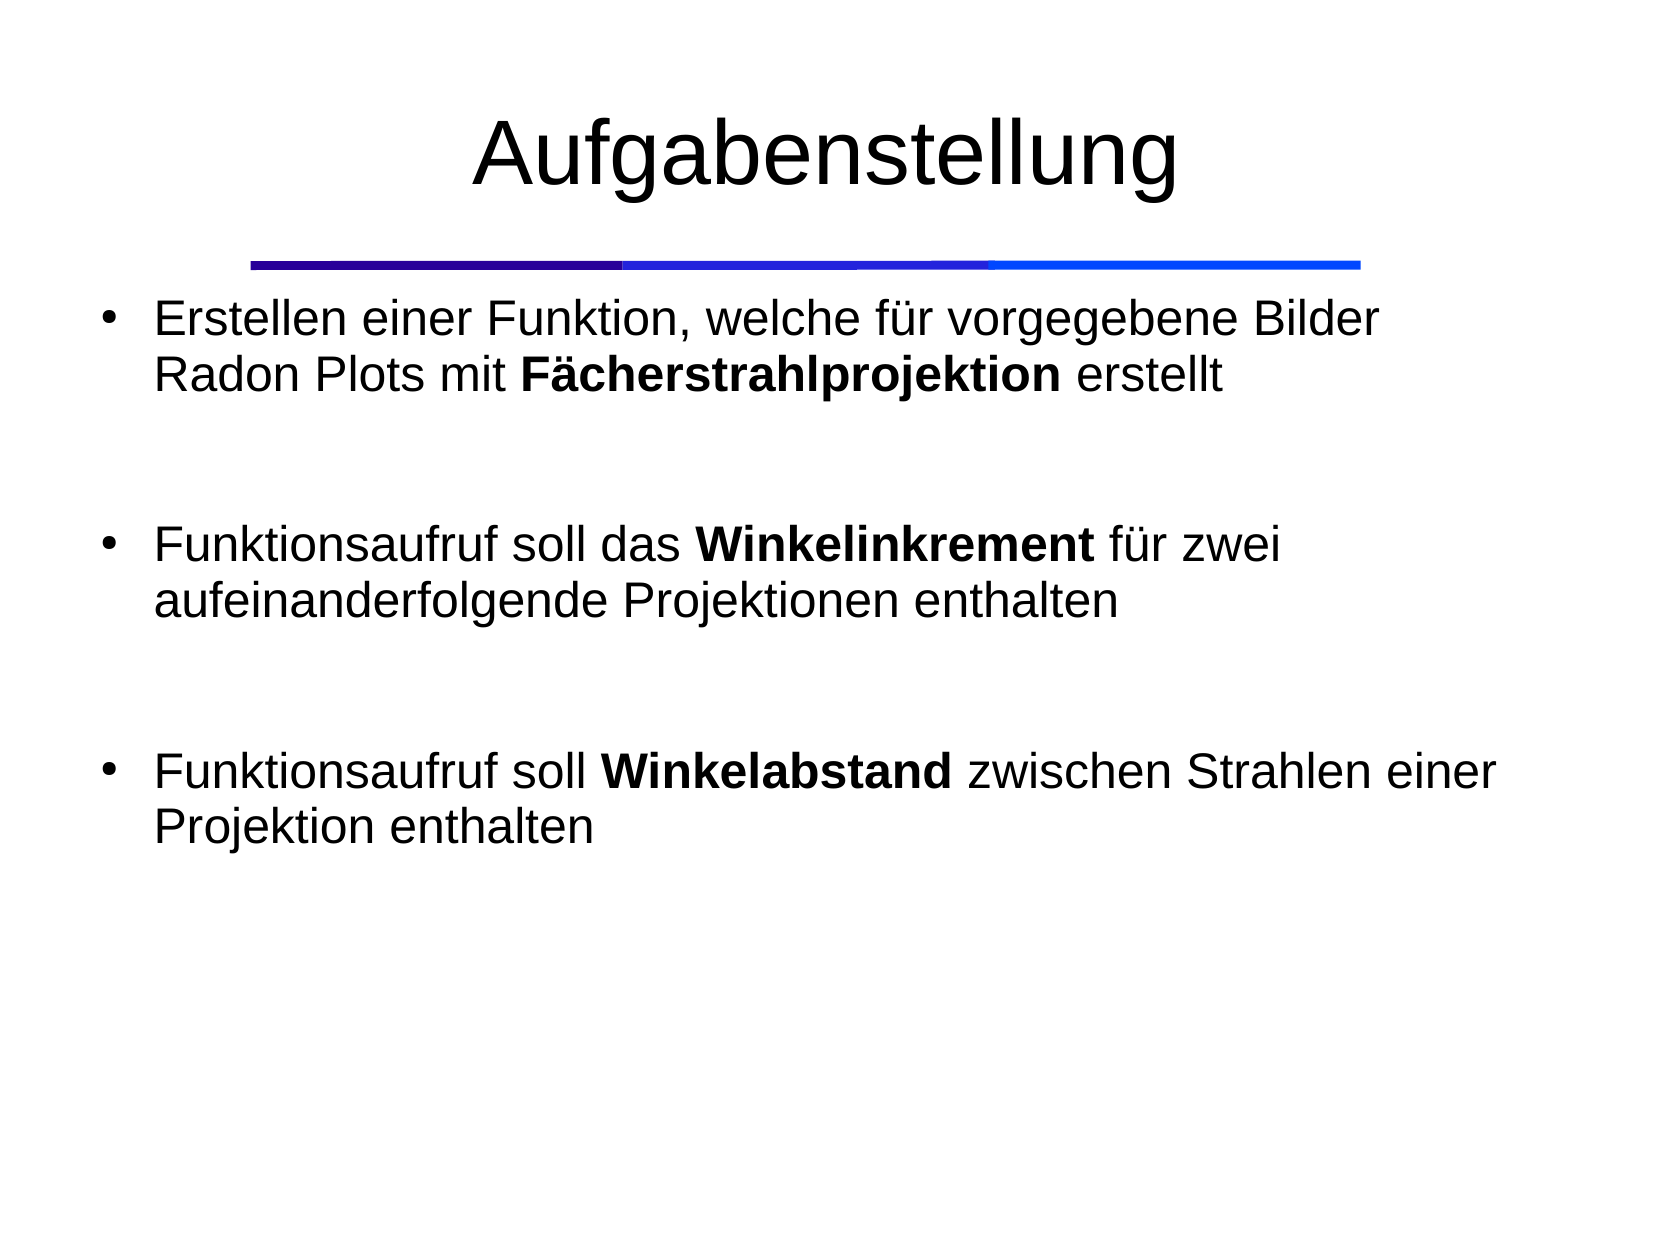

# Aufgabenstellung
Erstellen einer Funktion, welche für vorgegebene Bilder Radon Plots mit Fächerstrahlprojektion erstellt
Funktionsaufruf soll das Winkelinkrement für zwei aufeinanderfolgende Projektionen enthalten
Funktionsaufruf soll Winkelabstand zwischen Strahlen einer Projektion enthalten